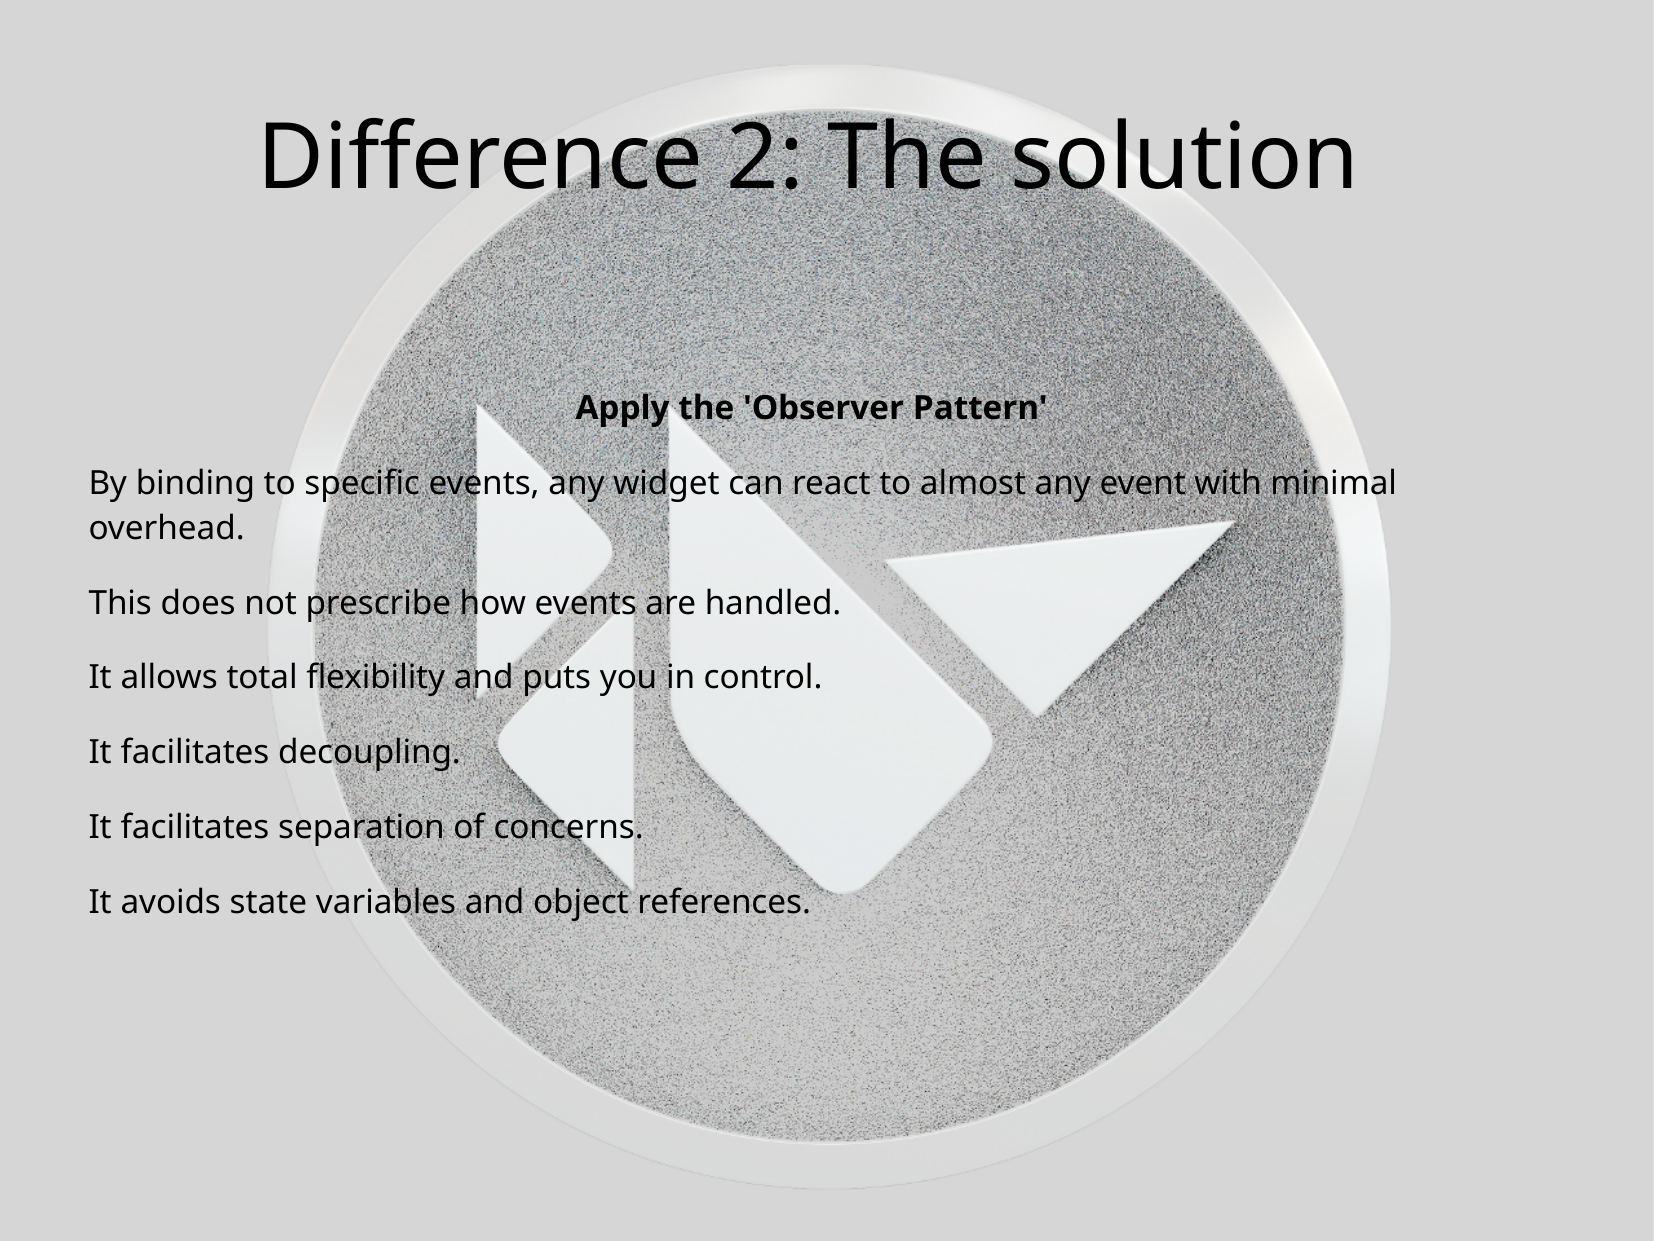

# Difference 2: The solution
Apply the 'Observer Pattern'
By binding to specific events, any widget can react to almost any event with minimal overhead.
This does not prescribe how events are handled.
It allows total flexibility and puts you in control.
It facilitates decoupling.
It facilitates separation of concerns.
It avoids state variables and object references.